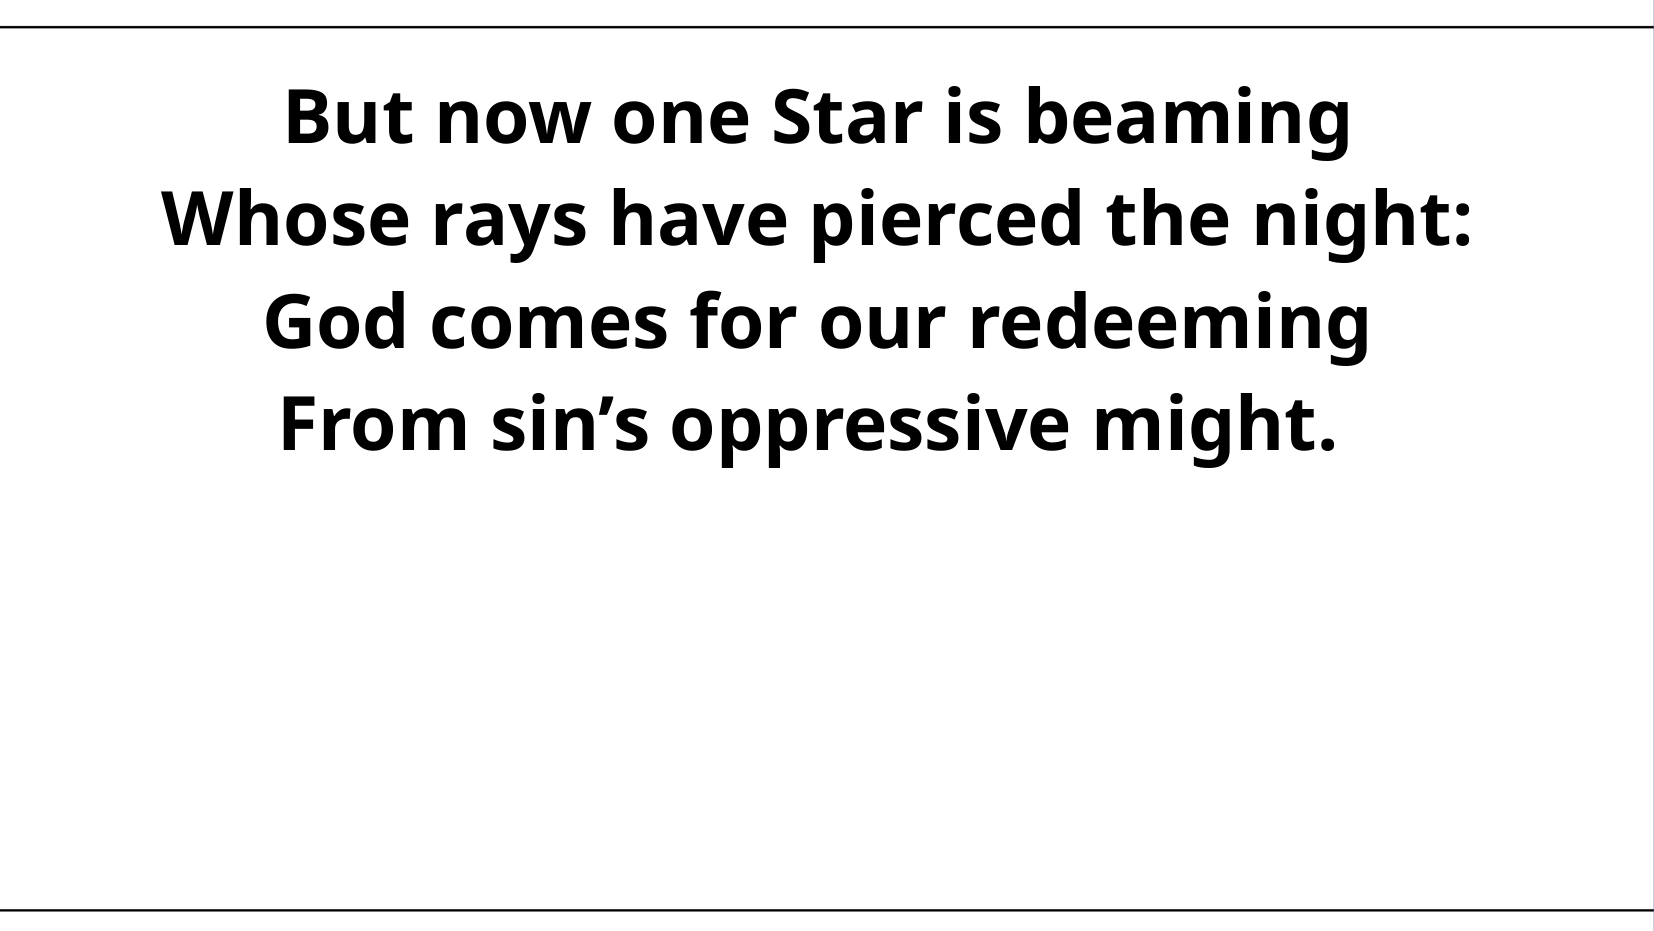

But now one Star is beaming
Whose rays have pierced the night:
God comes for our redeeming
From sin’s oppressive might.